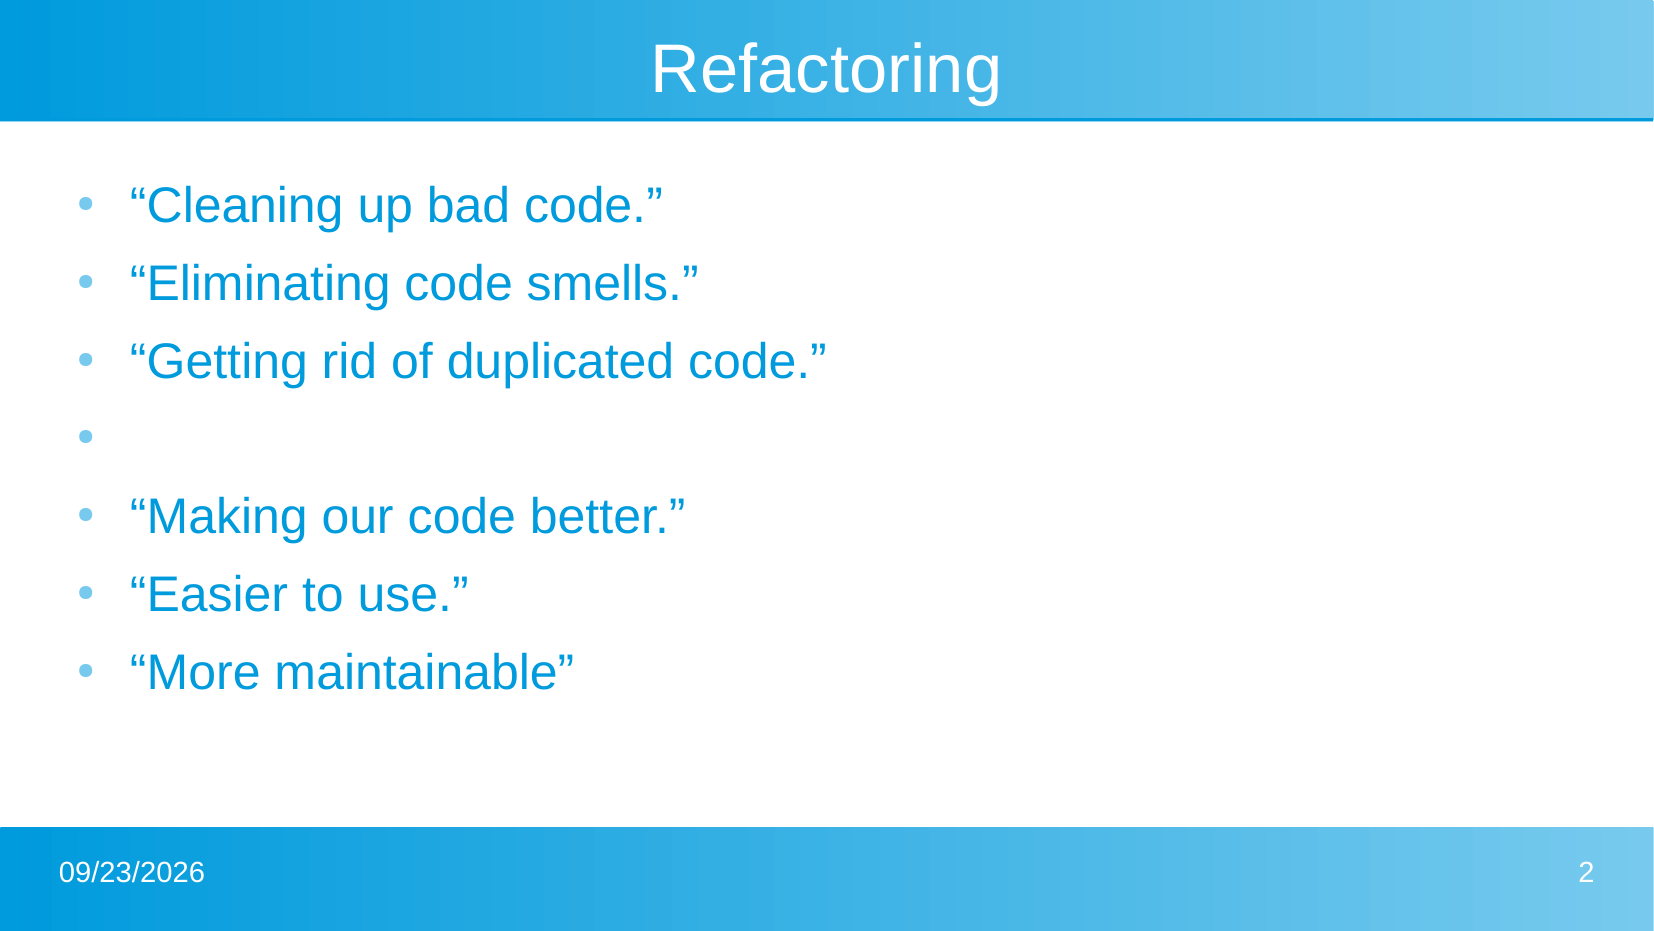

# Refactoring
“Cleaning up bad code.”
“Eliminating code smells.”
“Getting rid of duplicated code.”
“Making our code better.”
“Easier to use.”
“More maintainable”
2